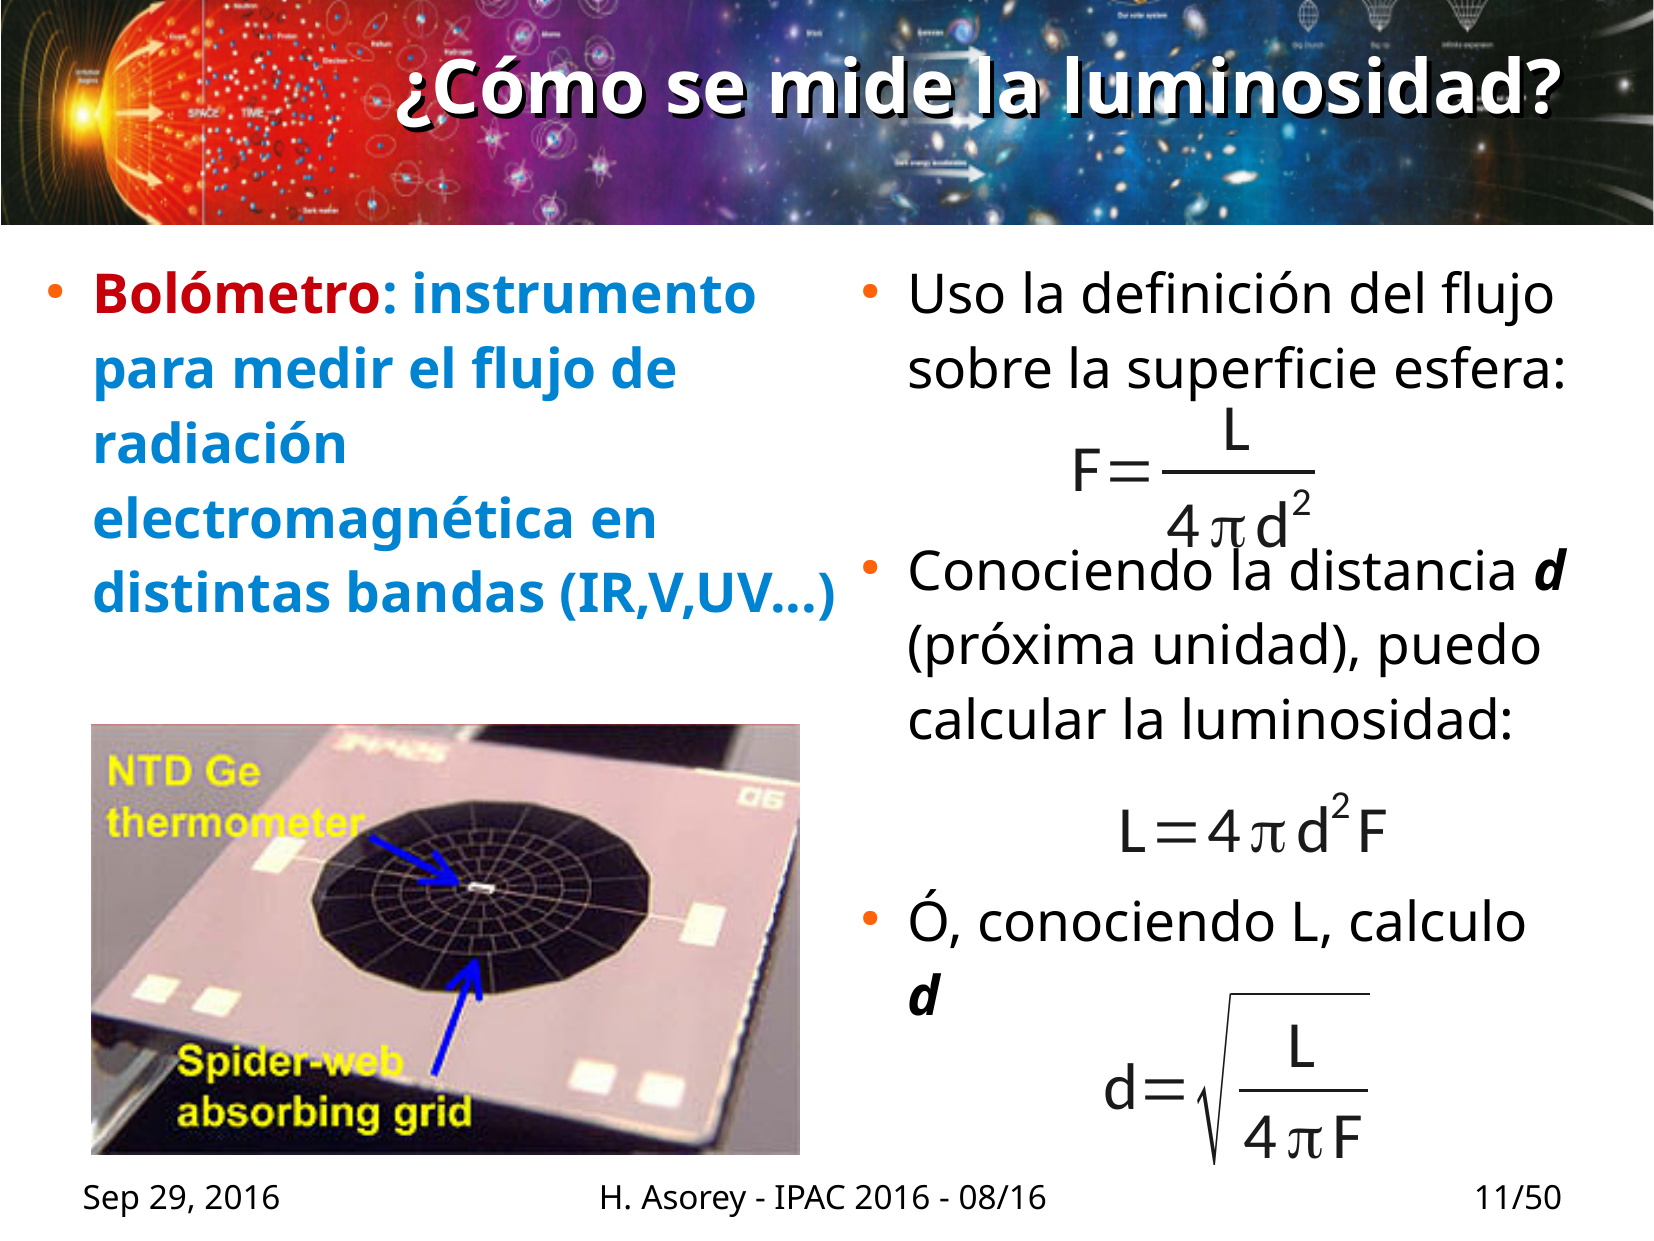

# ¿Cómo se mide la luminosidad?
Bolómetro: instrumento para medir el flujo de radiación electromagnética en distintas bandas (IR,V,UV...)
Uso la definición del flujo sobre la superficie esfera:
Conociendo la distancia d (próxima unidad), puedo calcular la luminosidad:
Ó, conociendo L, calculo d
Sep 29, 2016
H. Asorey - IPAC 2016 - 08/16
11